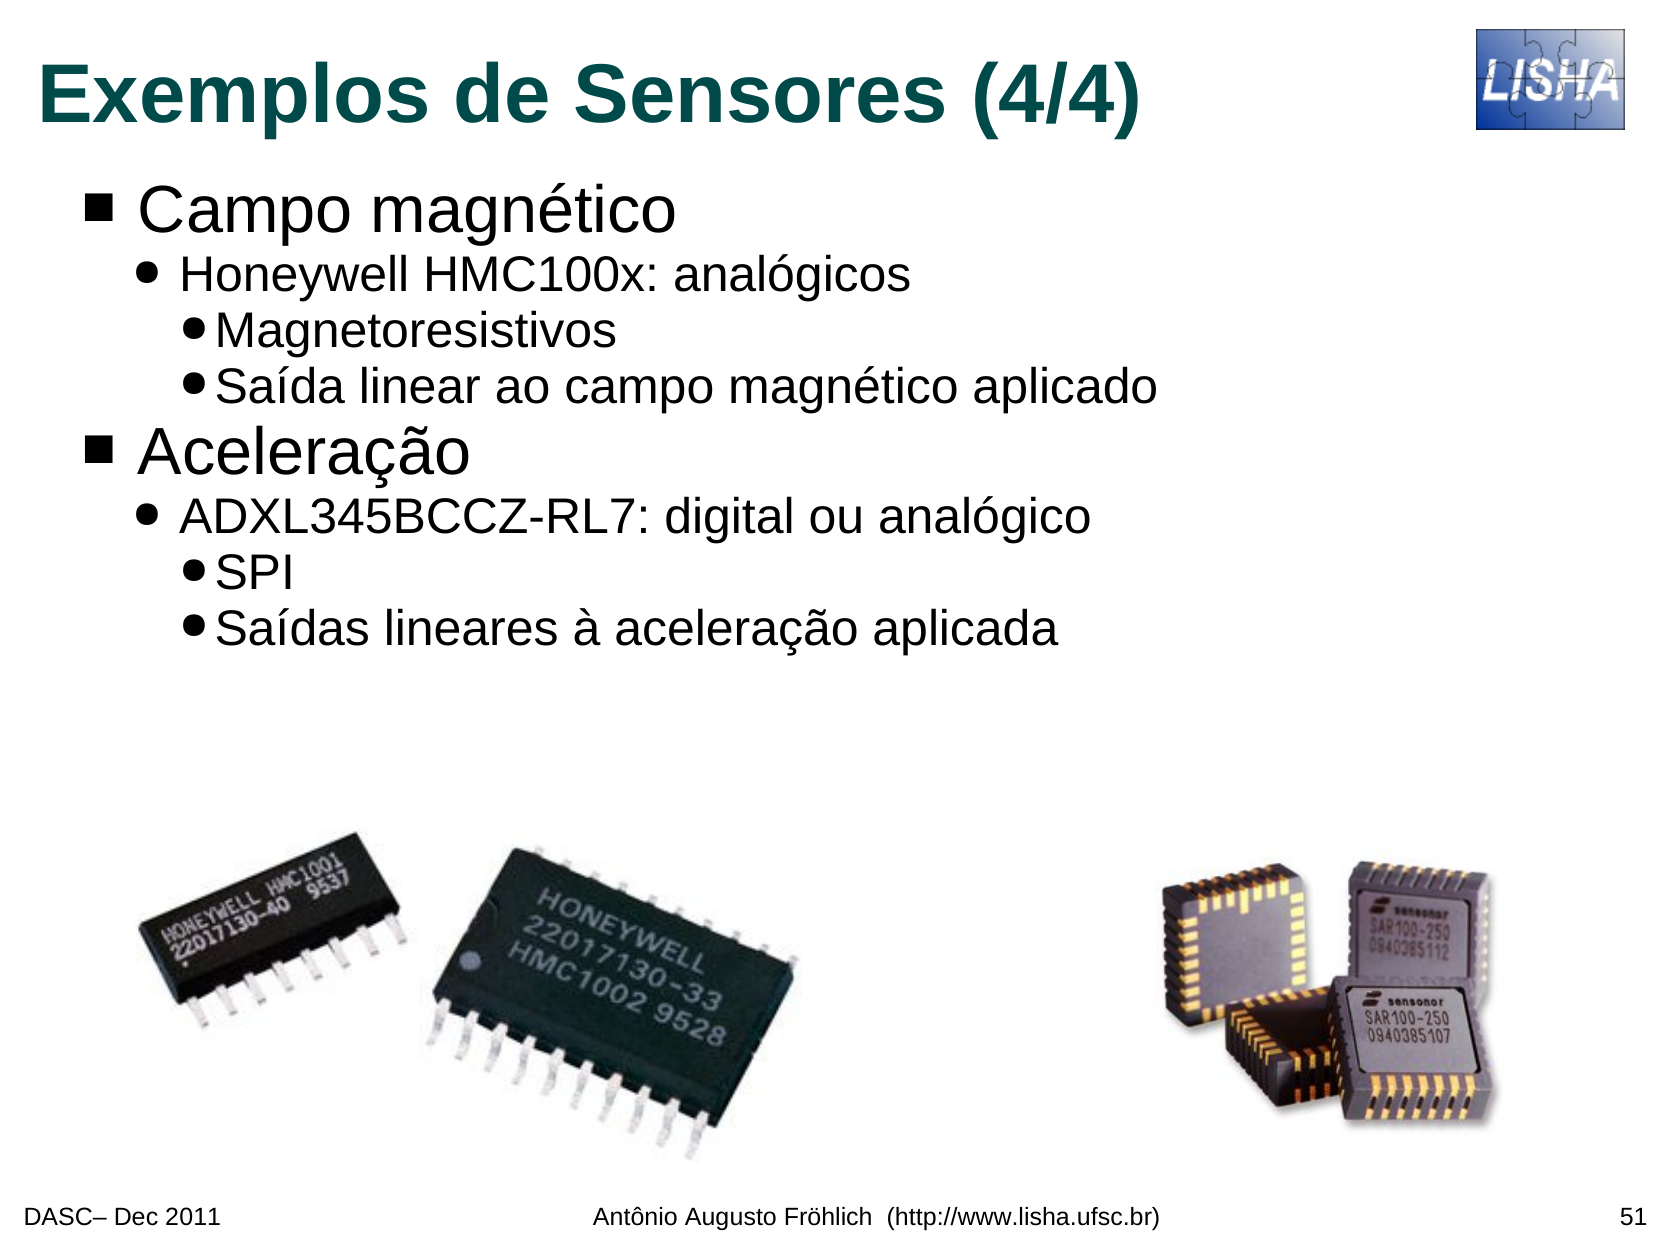

# Exemplos de Sensores (4/4)
Campo magnético
Honeywell HMC100x: analógicos
Magnetoresistivos
Saída linear ao campo magnético aplicado
Aceleração
ADXL345BCCZ-RL7: digital ou analógico
SPI
Saídas lineares à aceleração aplicada